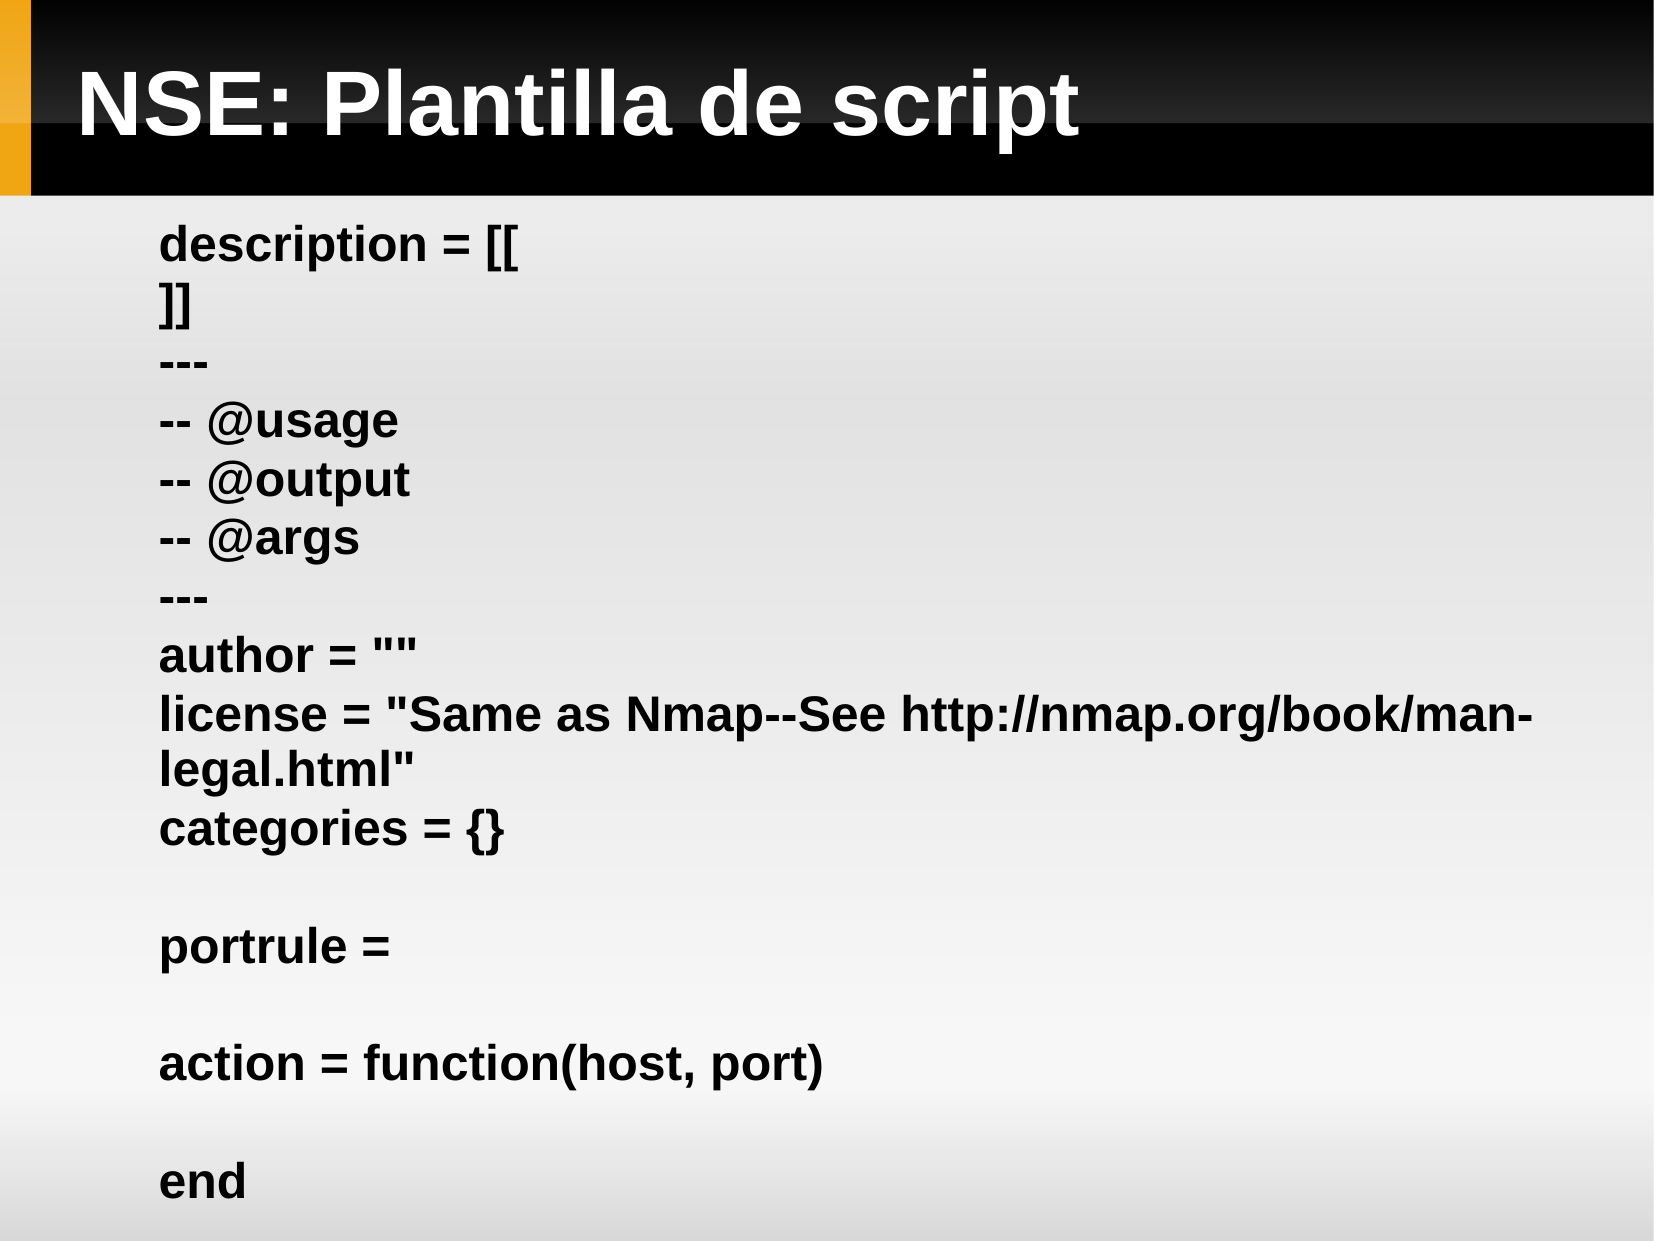

# NSE: Plantilla de script
description = [[
]]
---
-- @usage
-- @output
-- @args
---
author = ""
license = "Same as Nmap--See http://nmap.org/book/man-legal.html"
categories = {}
portrule =
action = function(host, port)
end